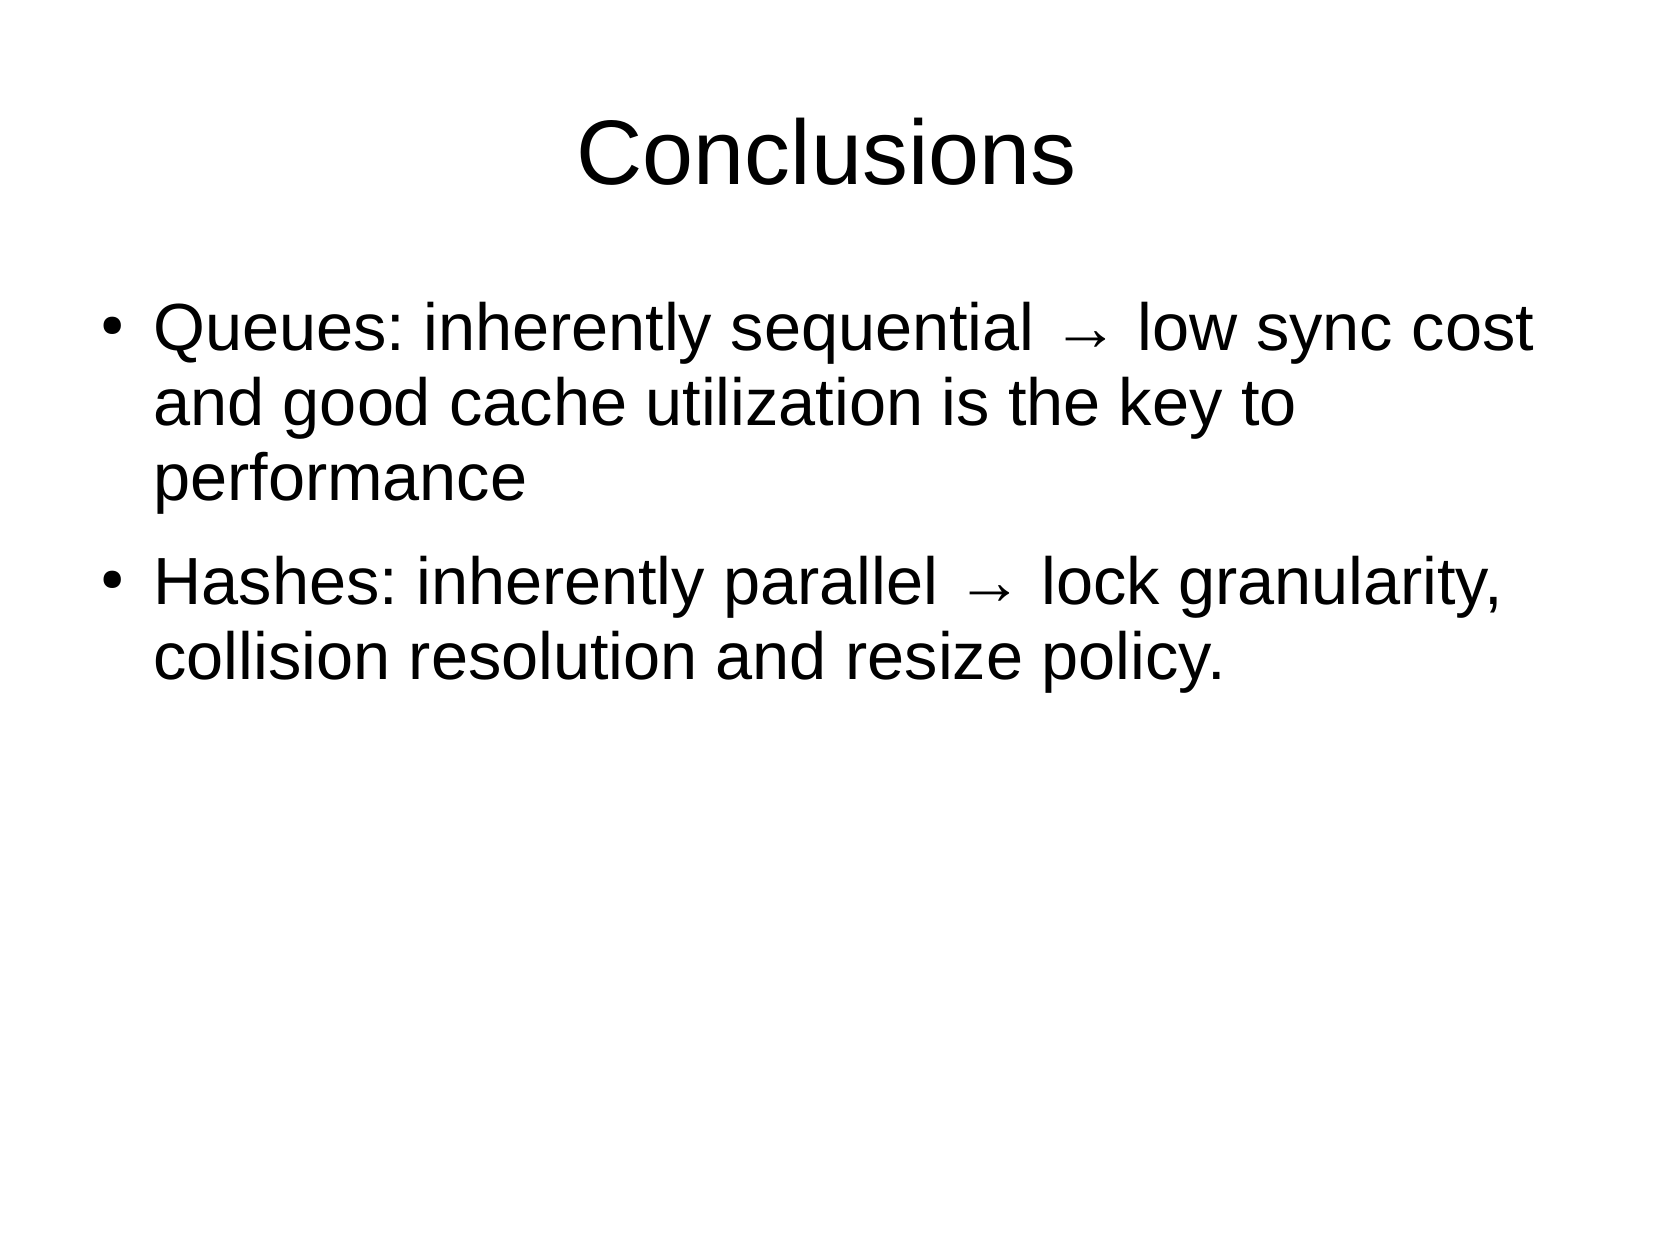

# Conclusions
Queues: inherently sequential → low sync cost and good cache utilization is the key to performance
Hashes: inherently parallel → lock granularity, collision resolution and resize policy.